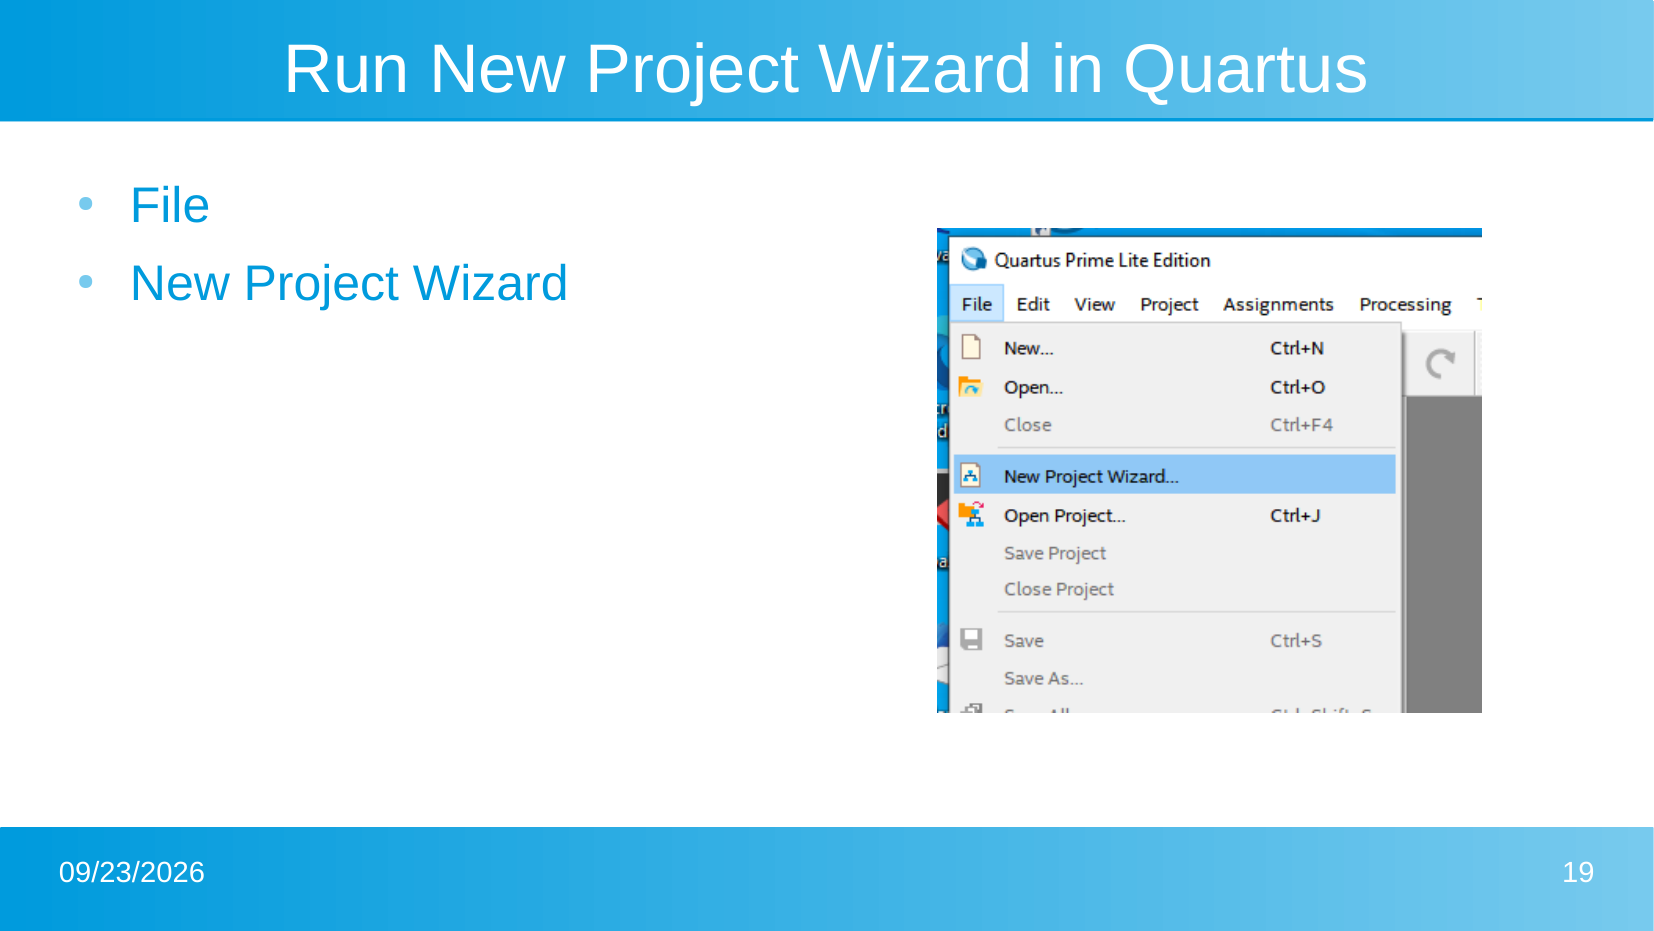

# Run New Project Wizard in Quartus
File
New Project Wizard
19